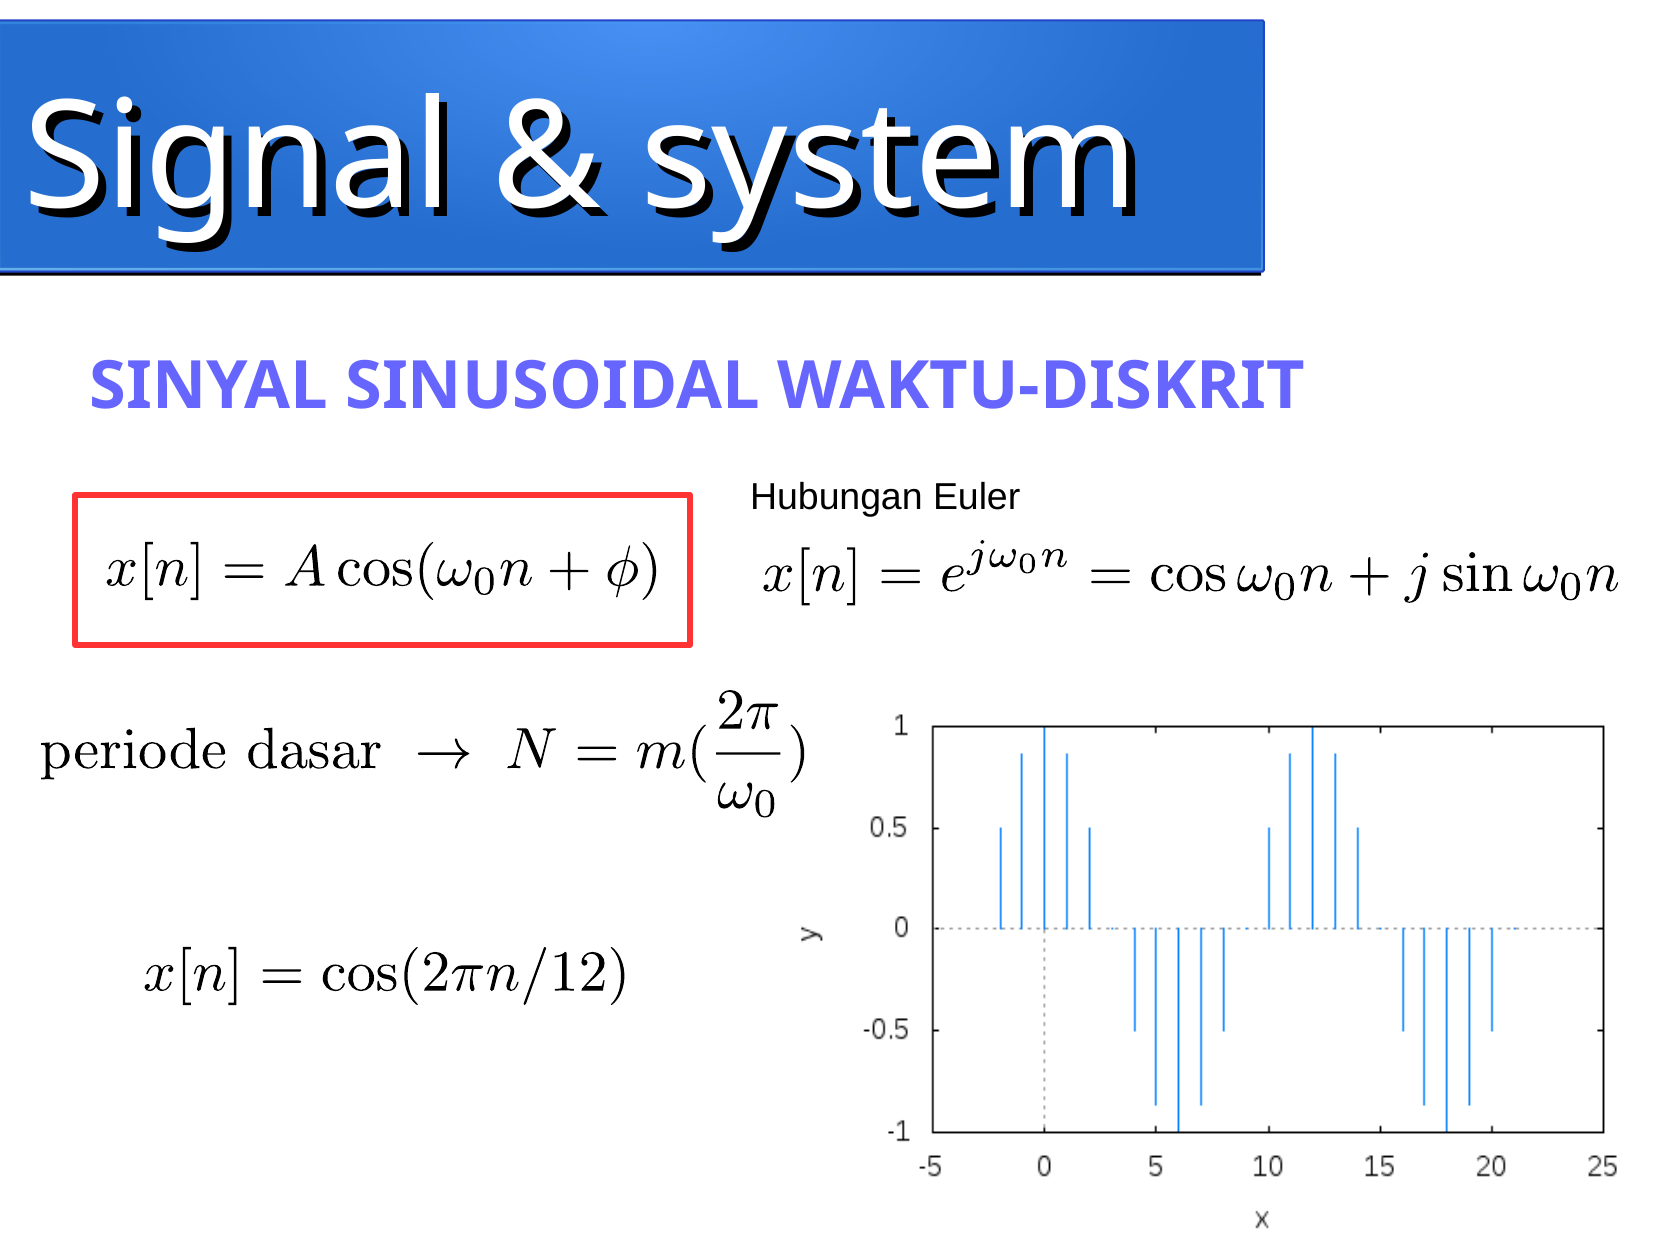

# Signal & system
SINYAL SINUSOIDAL WAKTU-DISKRIT
Hubungan Euler